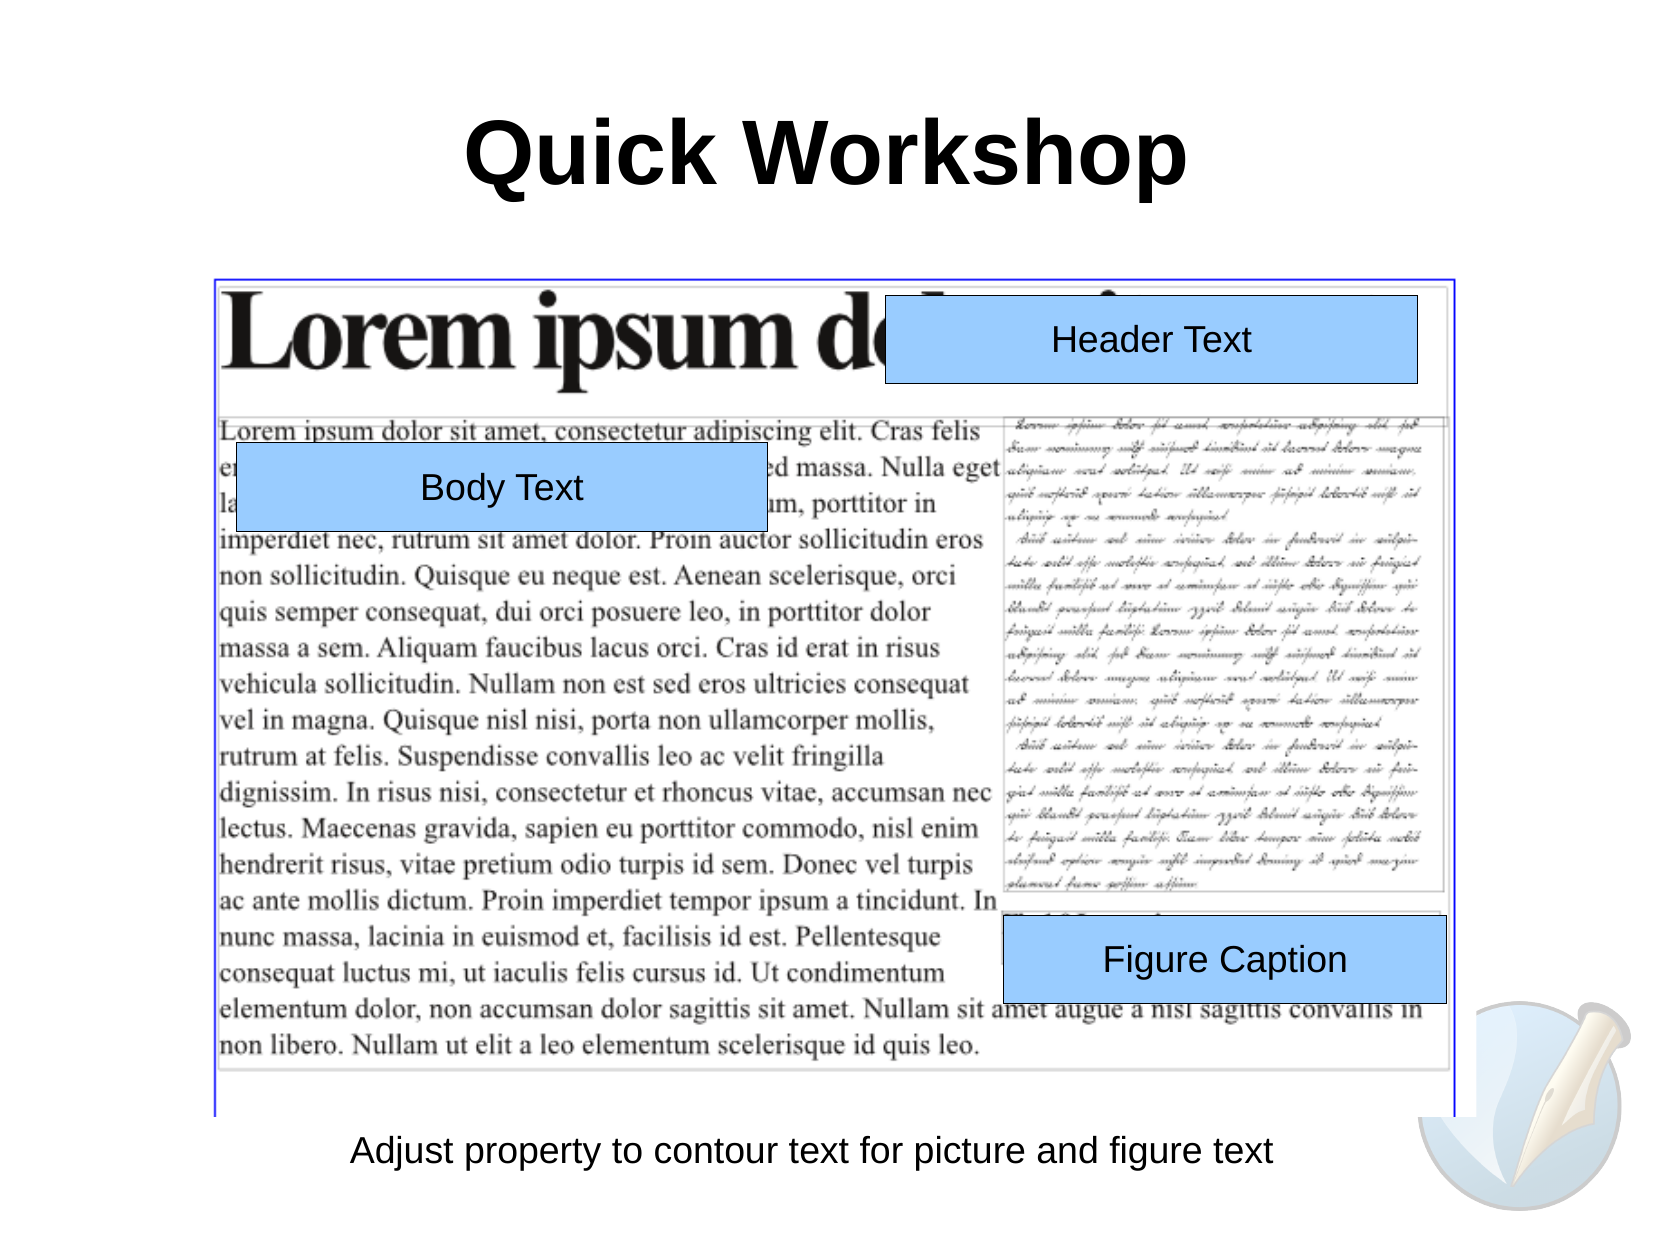

# Quick Workshop
Header Text
Body Text
Figure Caption
Adjust property to contour text for picture and figure text